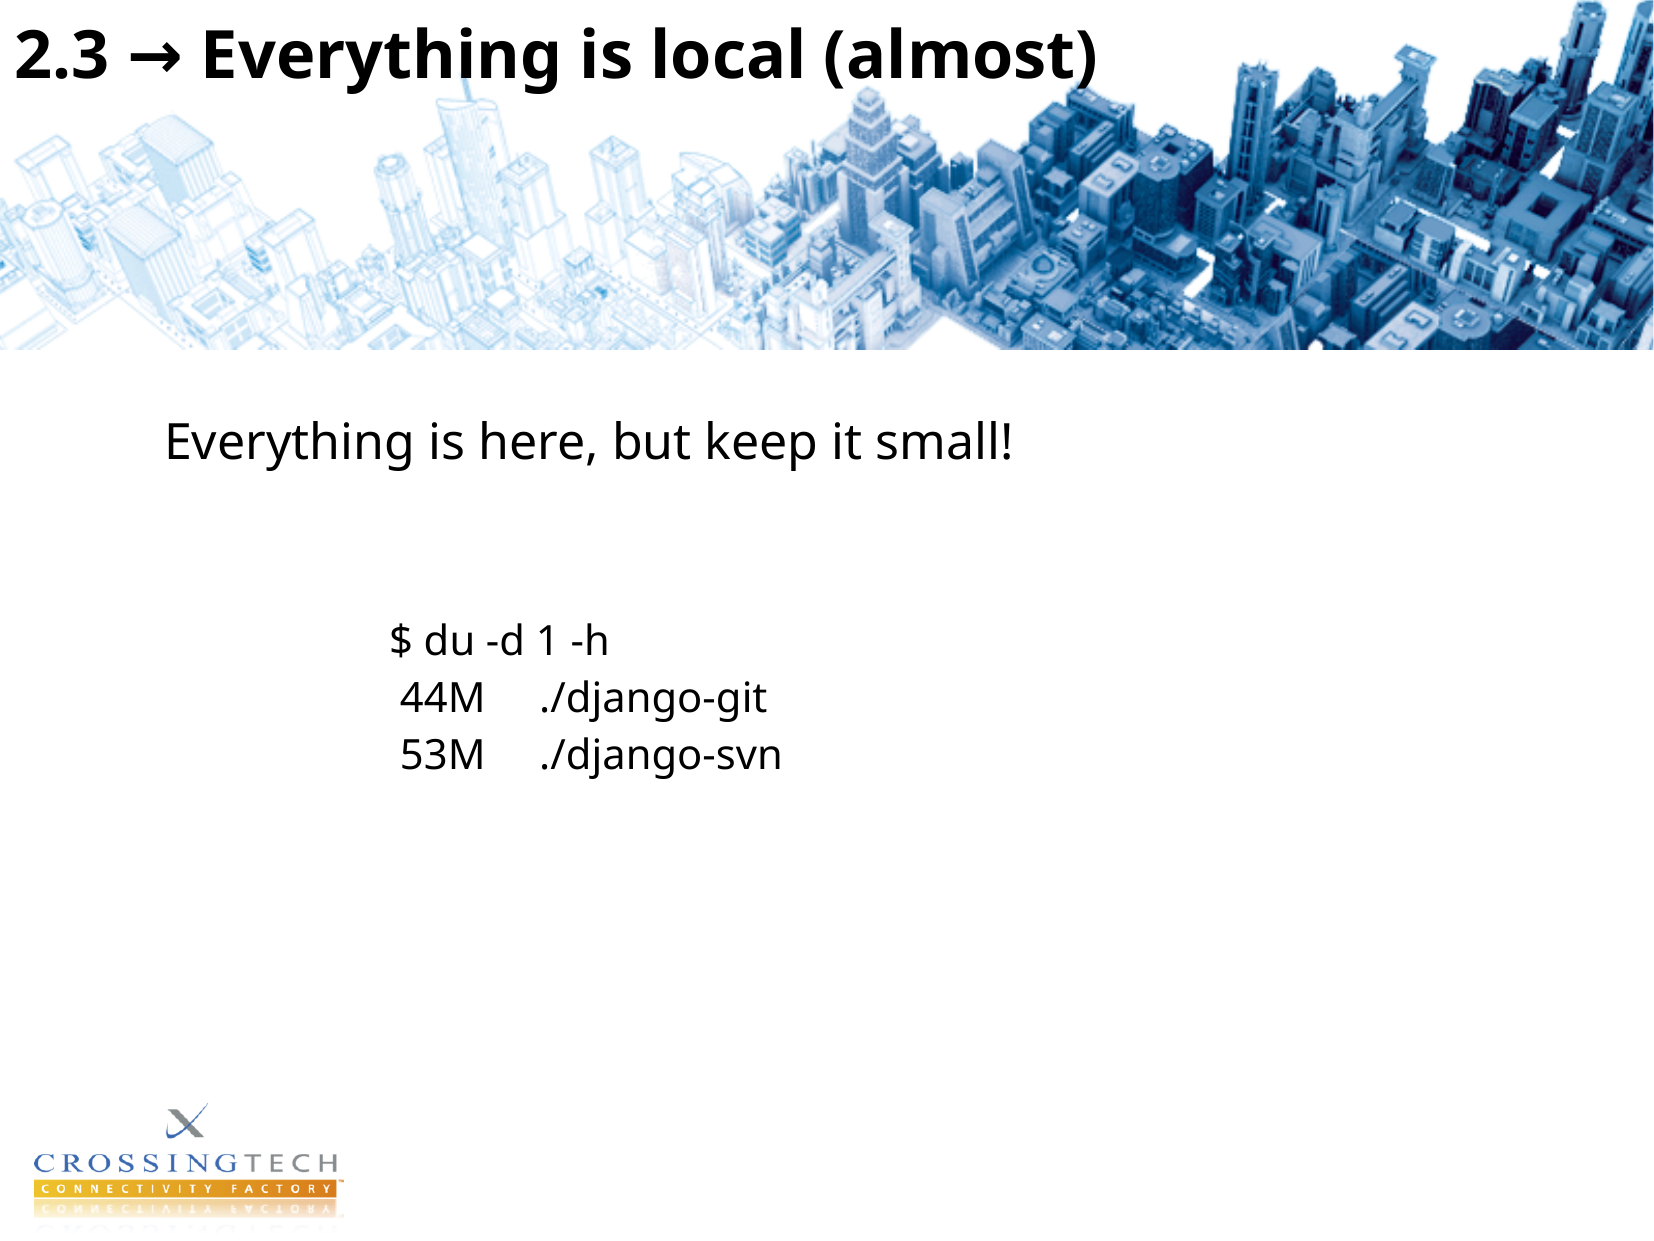

2.3 → Everything is local (almost)
Everything is here, but keep it small!
			$ du -d 1 -h
			 44M	./django-git
			 53M	./django-svn